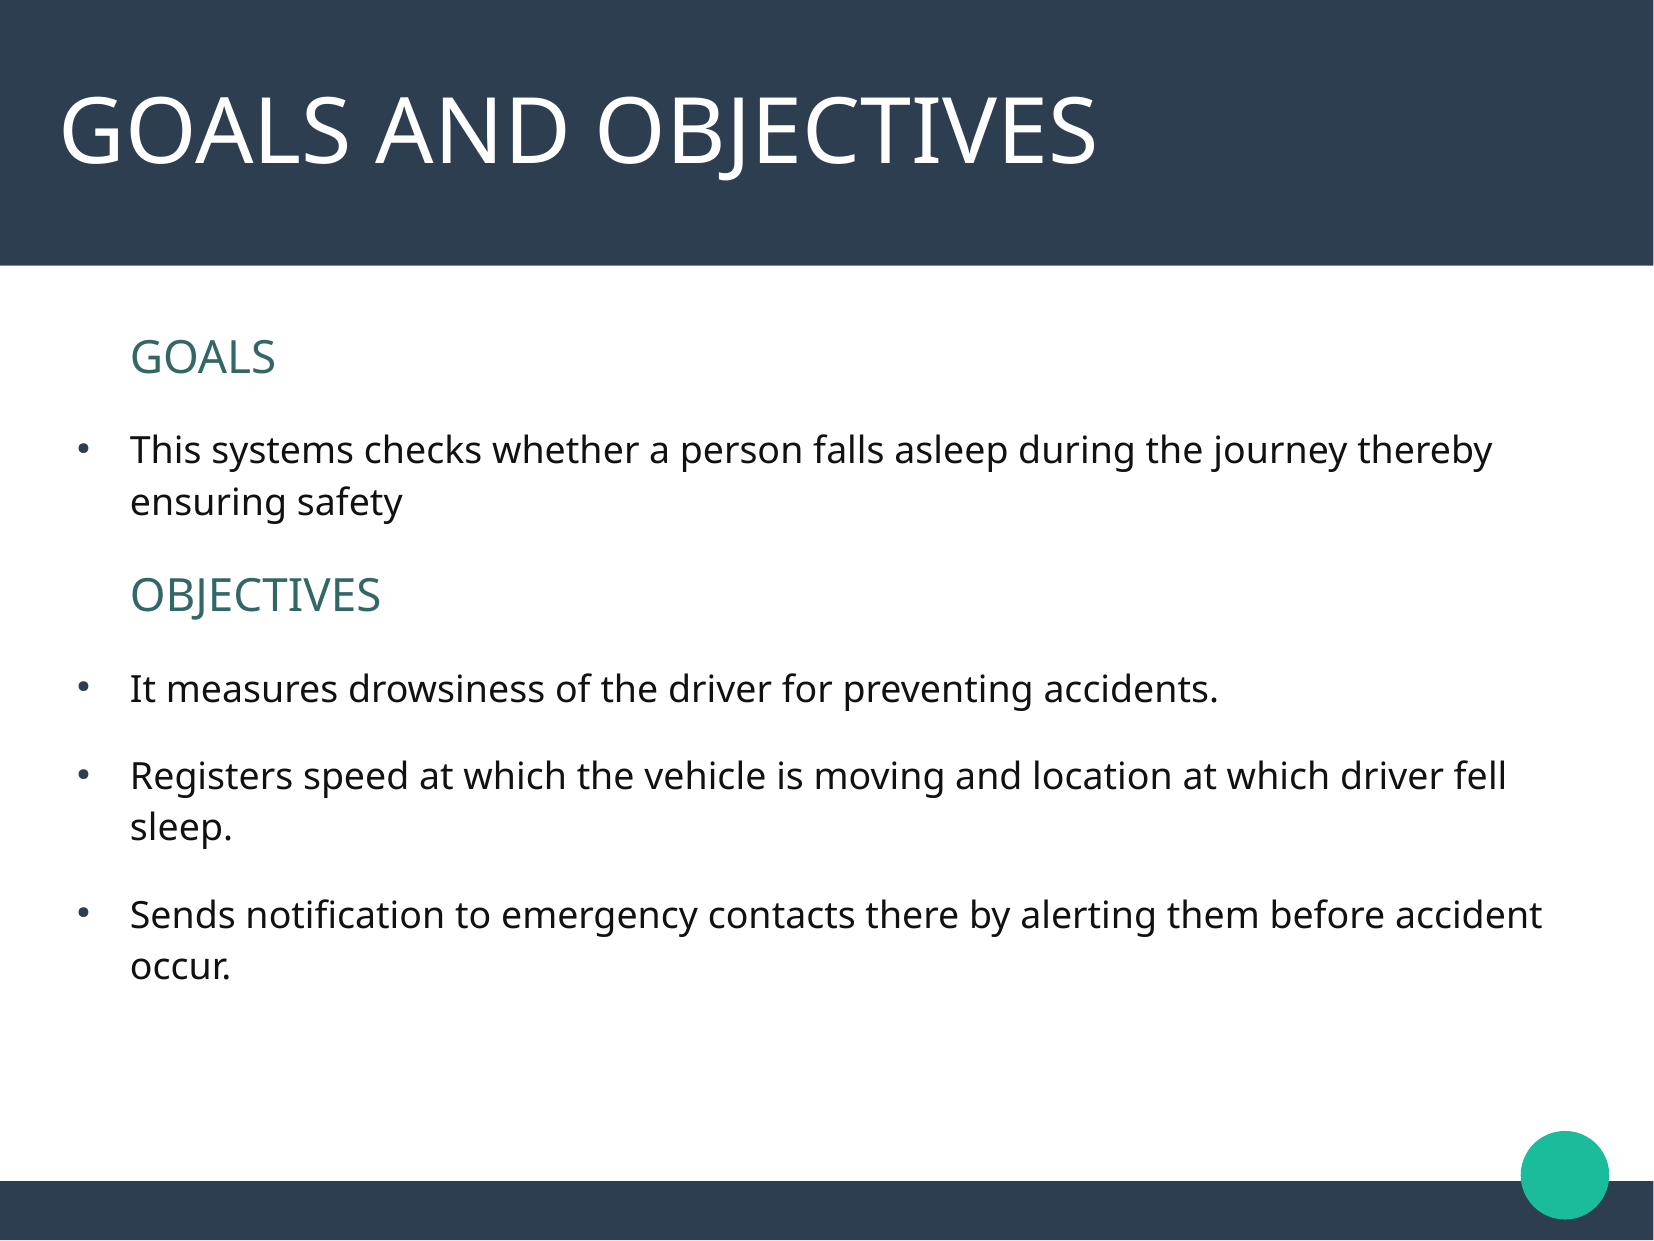

# GOALS AND OBJECTIVES
GOALS
This systems checks whether a person falls asleep during the journey thereby ensuring safety
OBJECTIVES
It measures drowsiness of the driver for preventing accidents.
Registers speed at which the vehicle is moving and location at which driver fell sleep.
Sends notification to emergency contacts there by alerting them before accident occur.